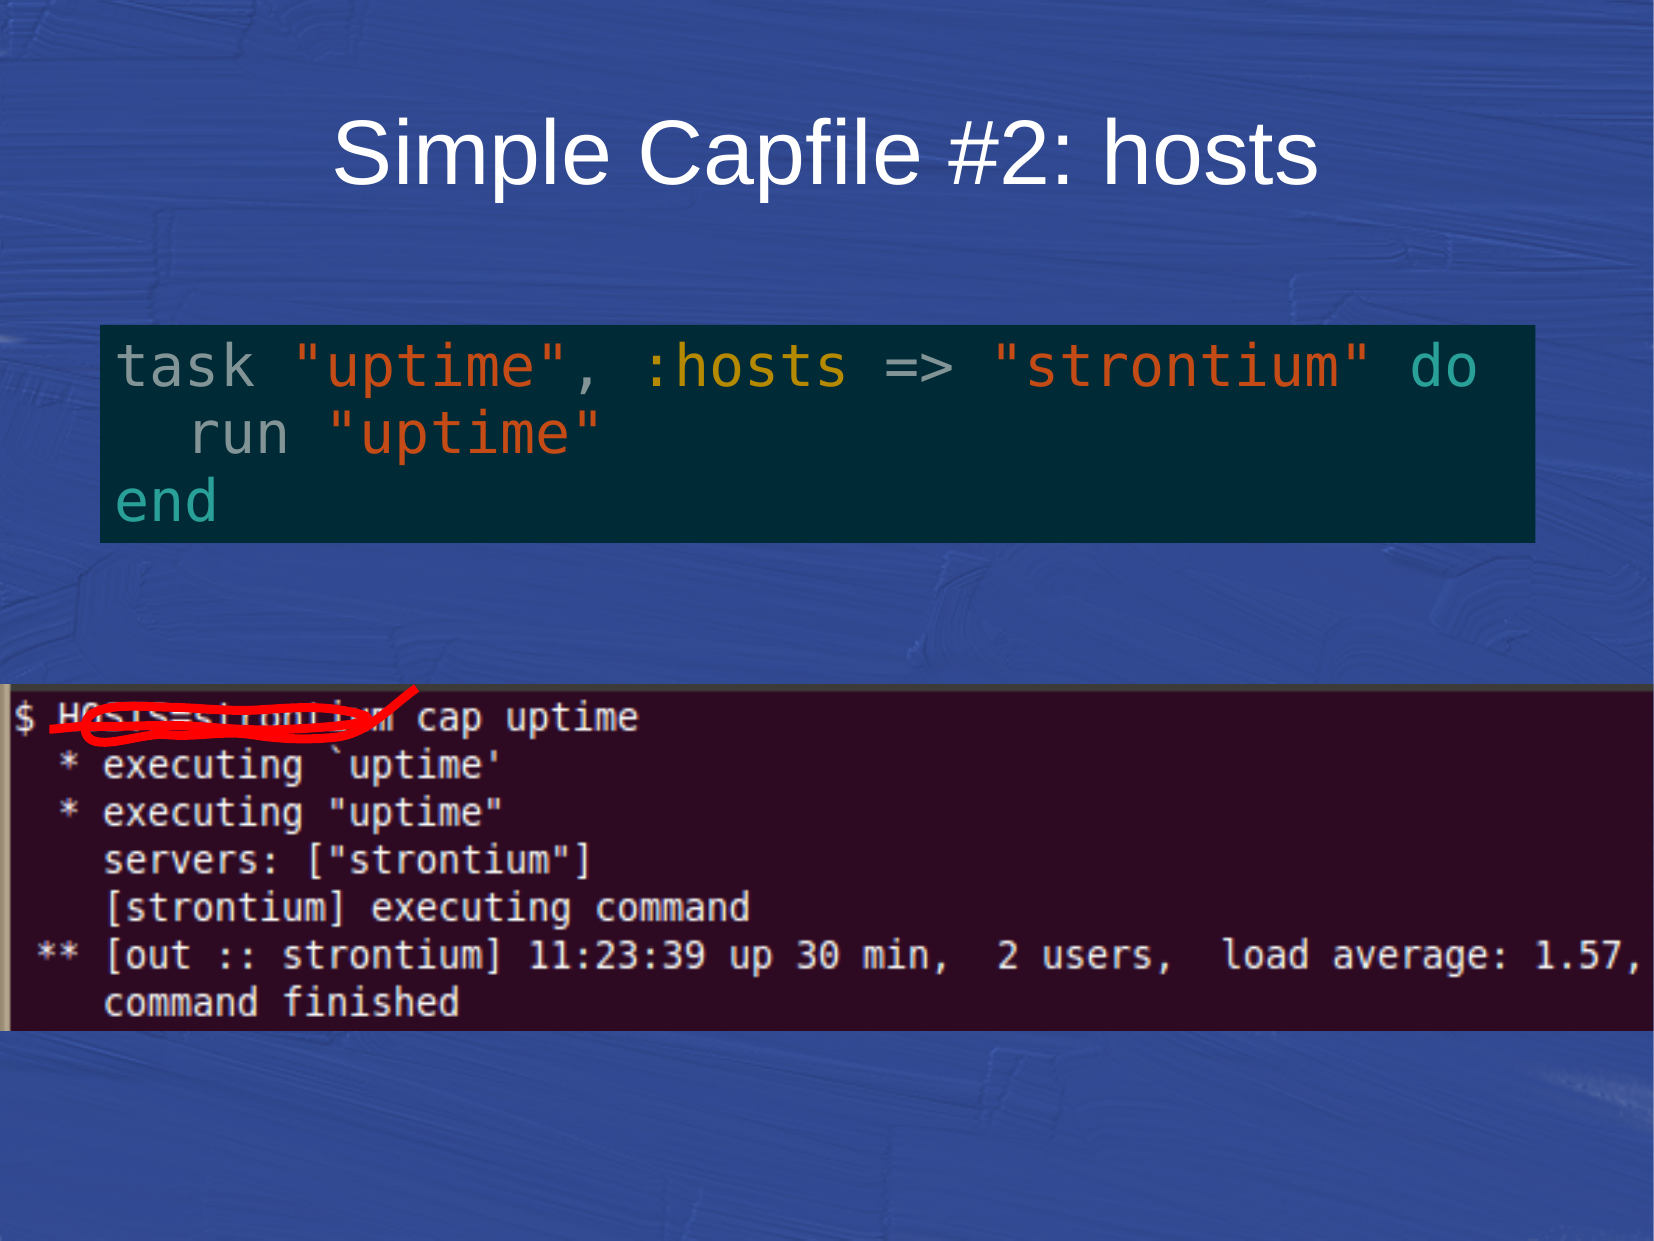

# Simple Capfile #2: hosts
task "uptime", :hosts => "strontium" do
 run "uptime"
end